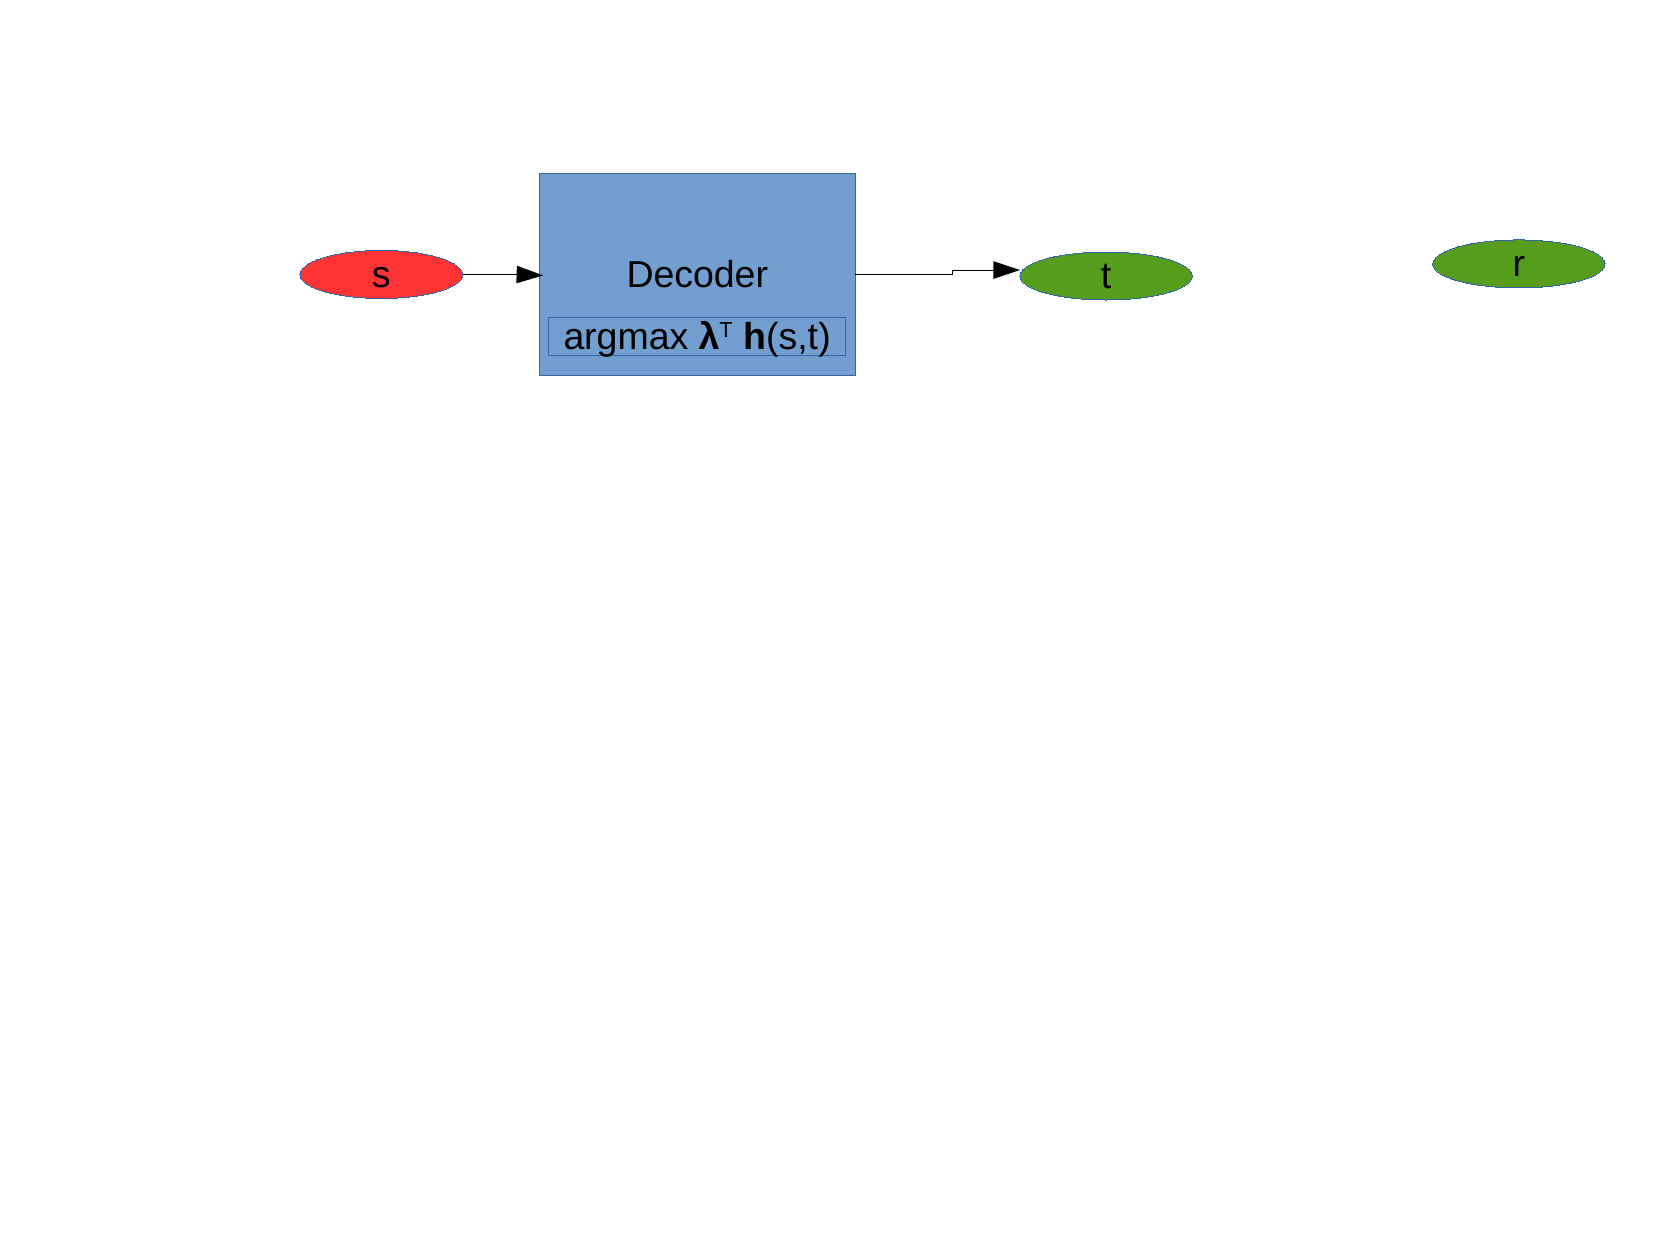

Decoder
r
s
t
argmax λT h(s,t)